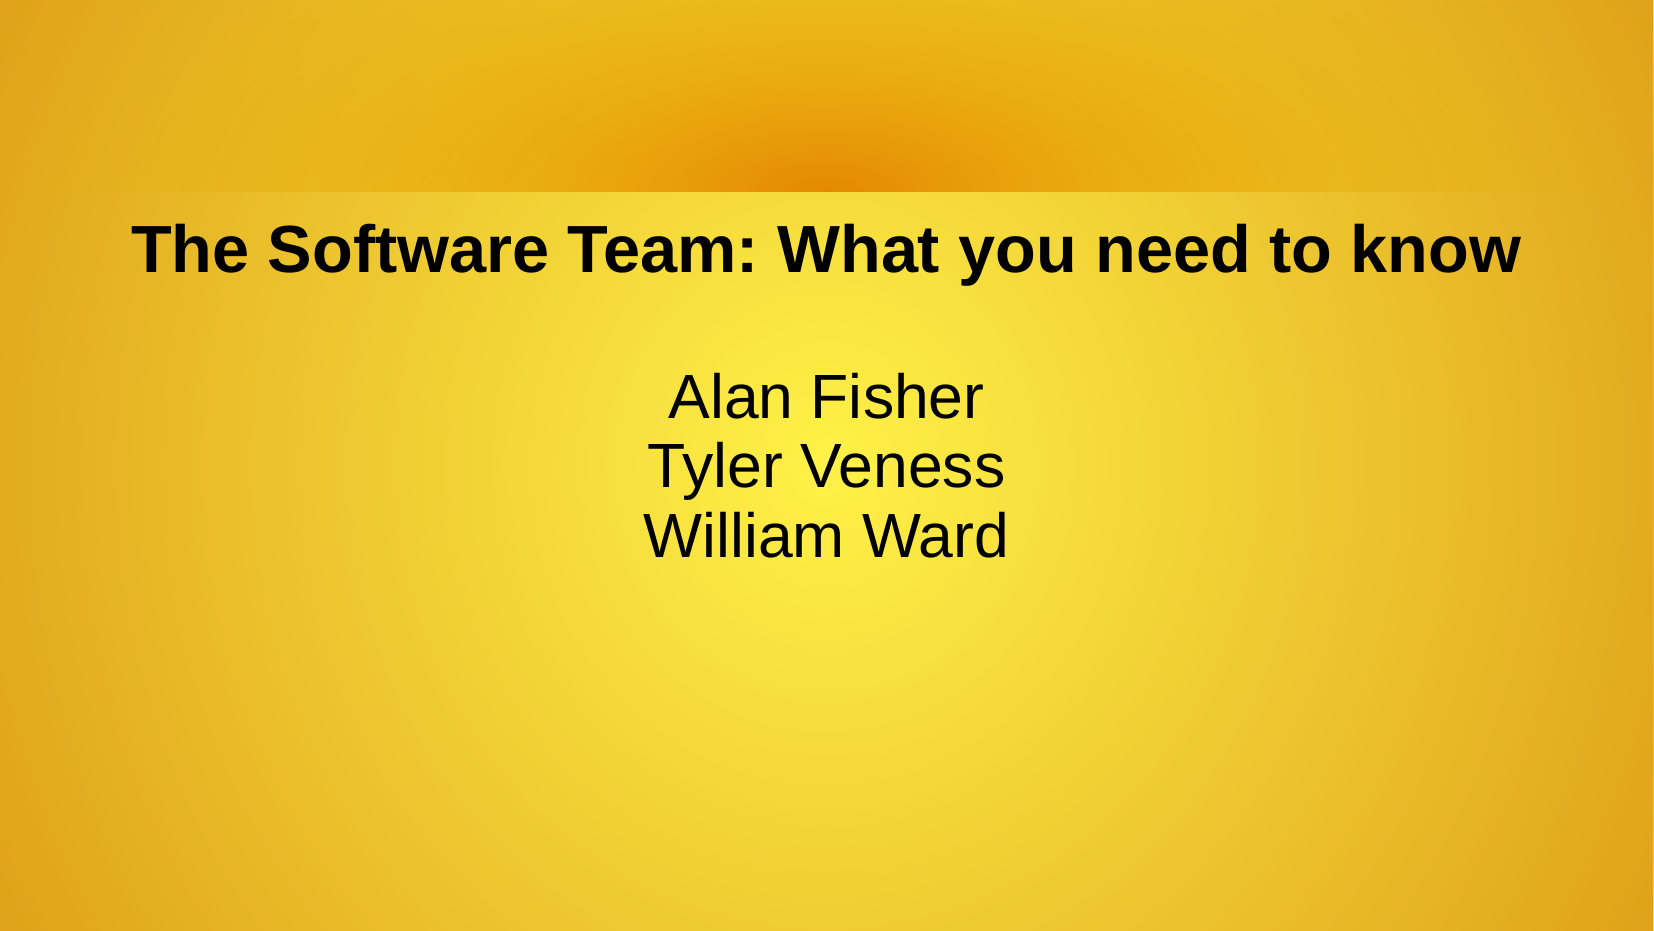

# The Software Team: What you need to know
Alan Fisher
Tyler Veness
William Ward